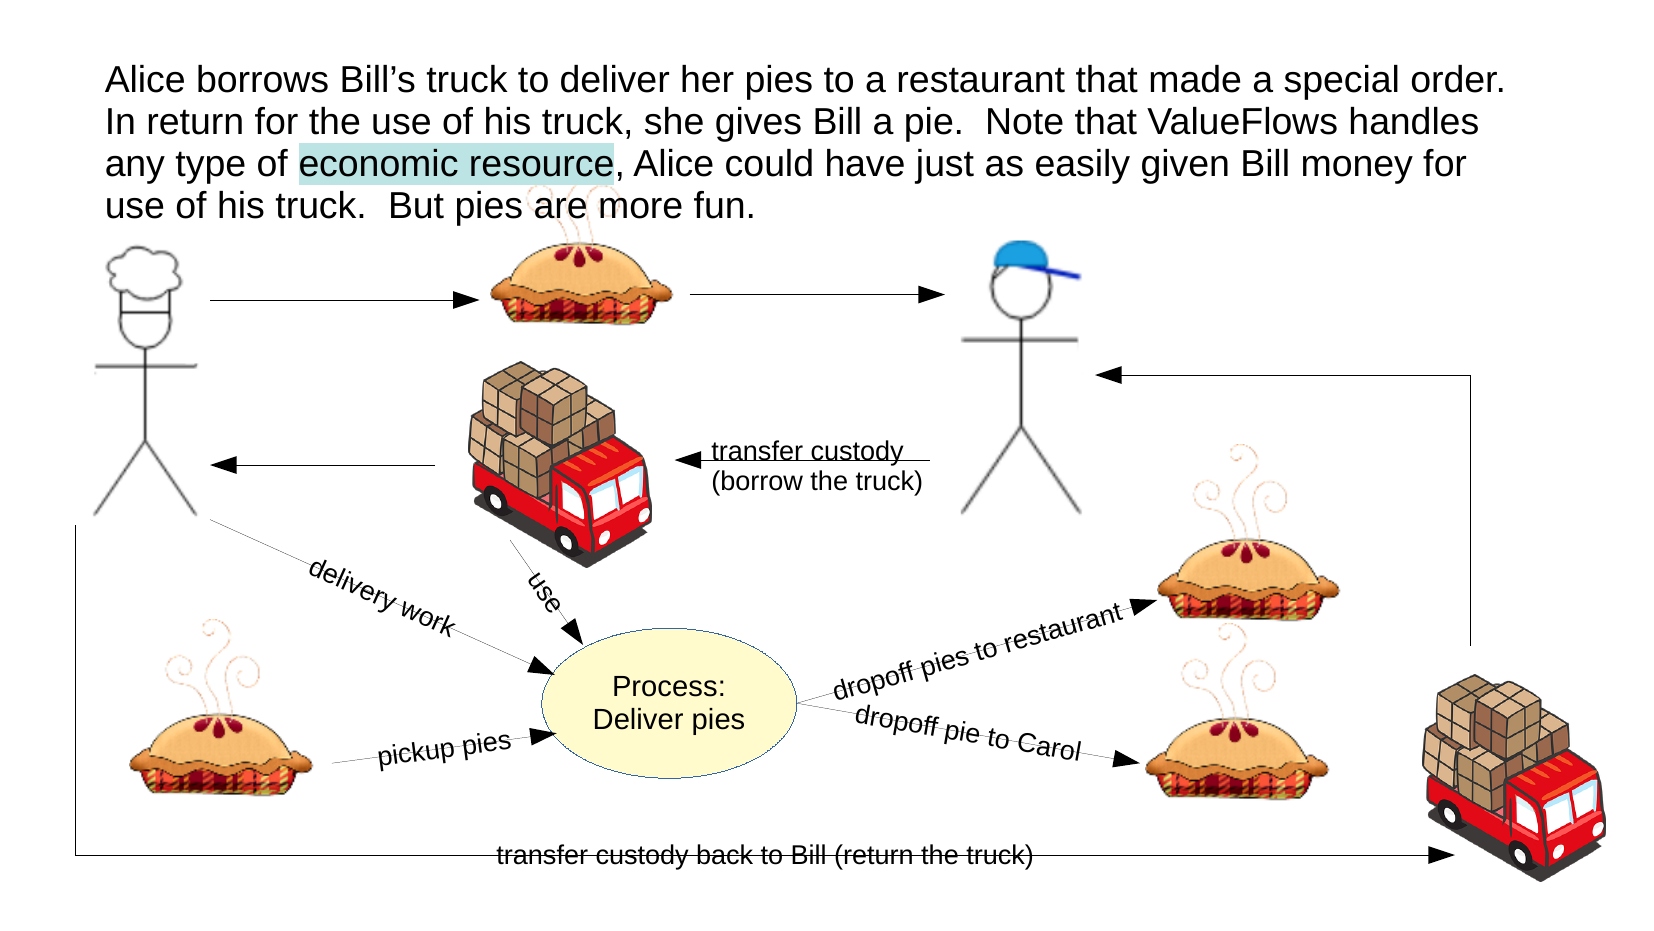

Alice borrows Bill’s truck to deliver her pies to a restaurant that made a special order. In return for the use of his truck, she gives Bill a pie. Note that ValueFlows handles any type of economic resource, Alice could have just as easily given Bill money for use of his truck. But pies are more fun.
transfer custody
(borrow the truck)
delivery work
use
dropoff pies to restaurant
Process:
Deliver pies
dropoff pie to Carol
pickup pies
transfer custody back to Bill (return the truck)